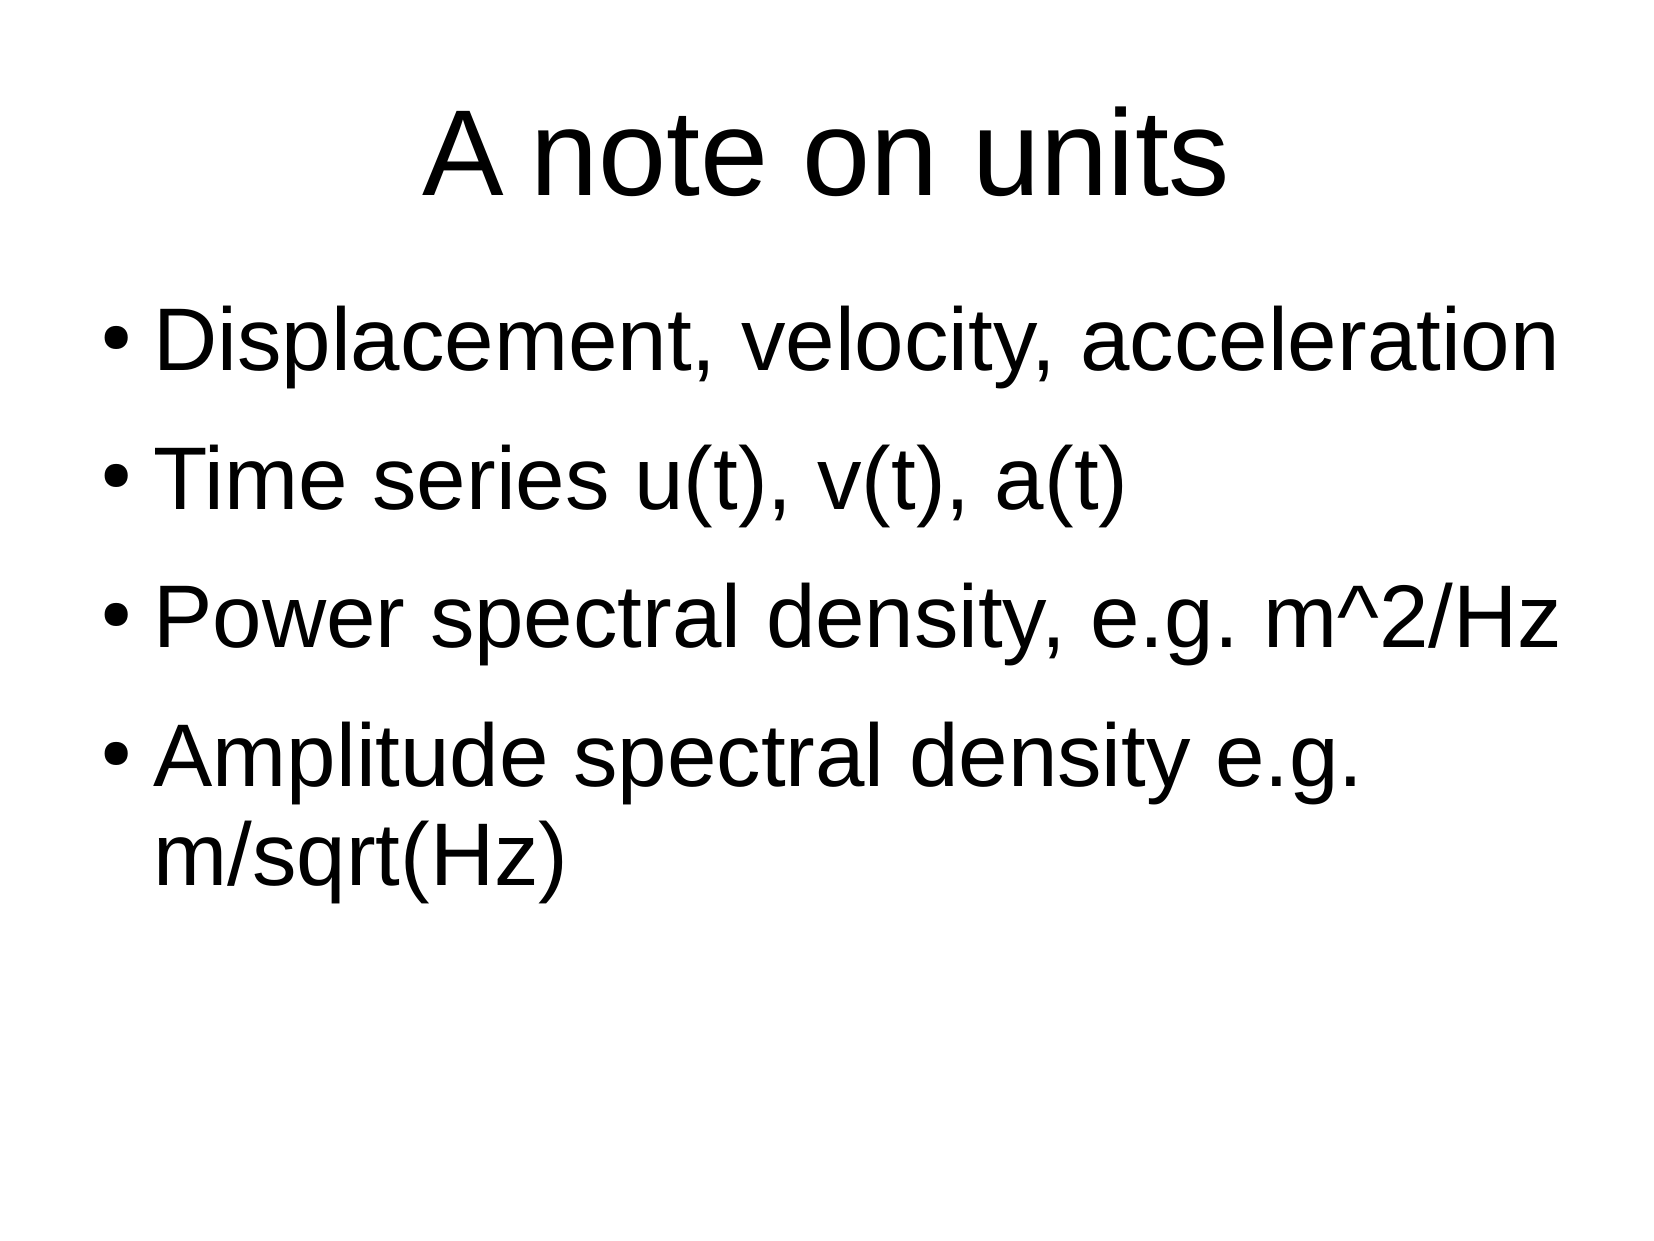

# A note on units
Displacement, velocity, acceleration
Time series u(t), v(t), a(t)
Power spectral density, e.g. m^2/Hz
Amplitude spectral density e.g. m/sqrt(Hz)